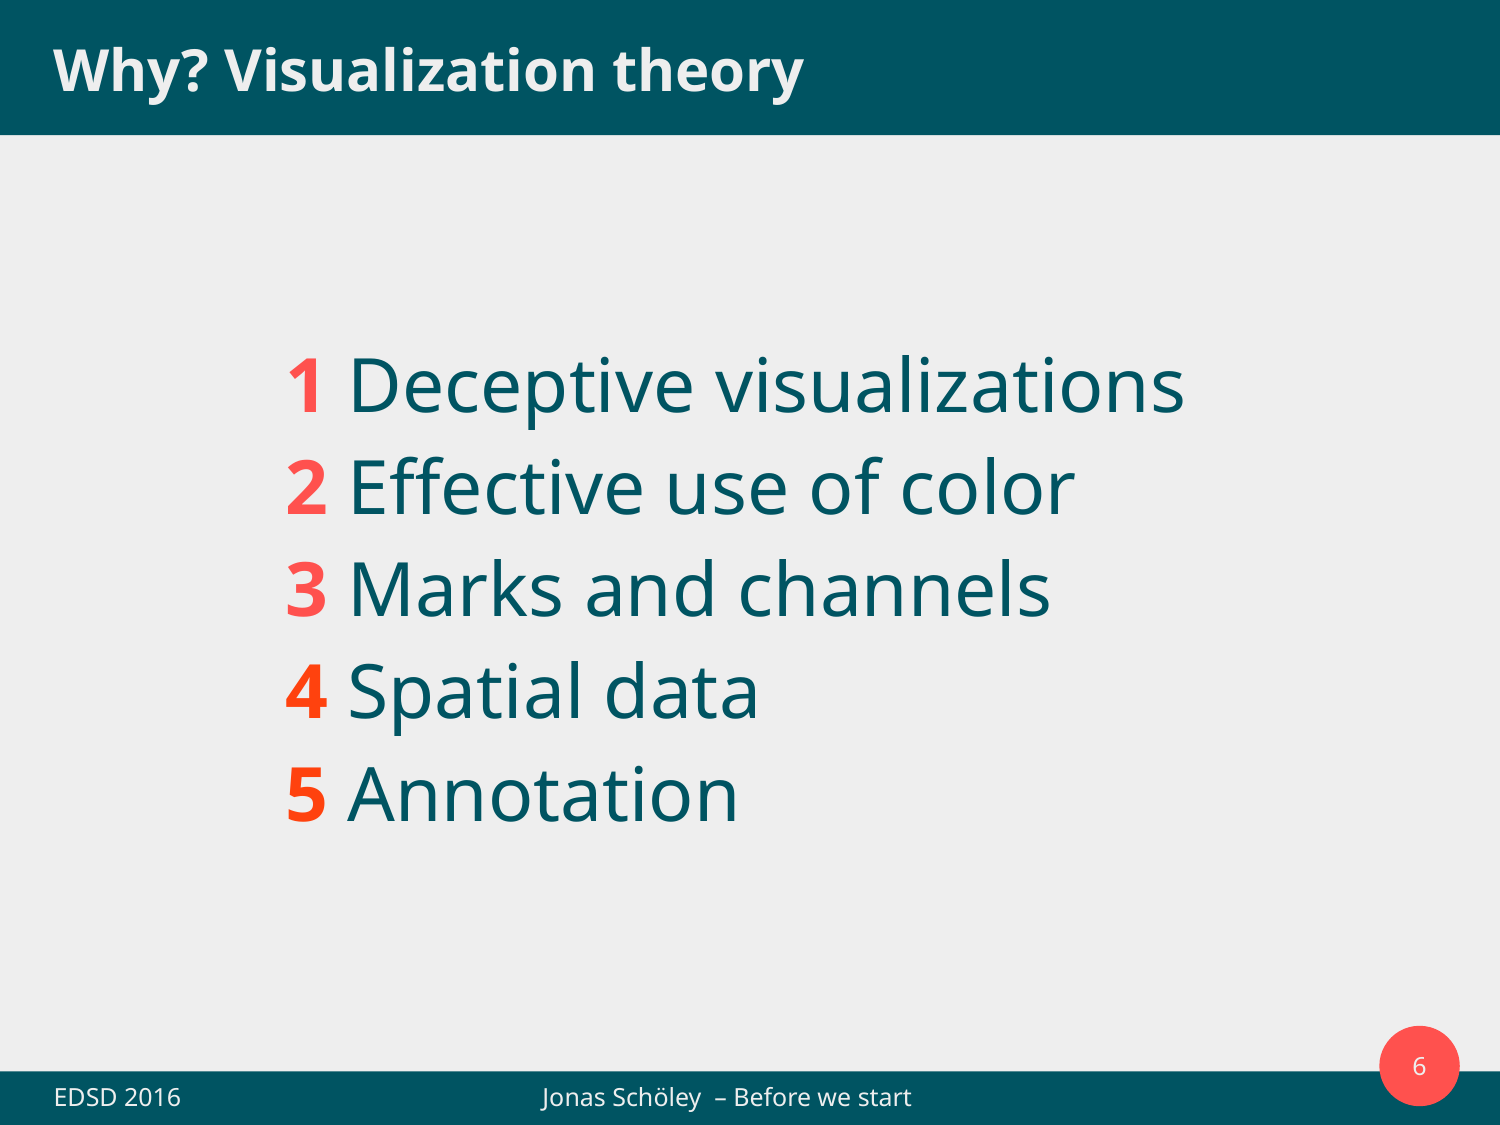

# Why? Visualization theory
1 Deceptive visualizations
2 Effective use of color
3 Marks and channels
4 Spatial data
5 Annotation
6
EDSD 2016
Jonas Schöley – Before we start